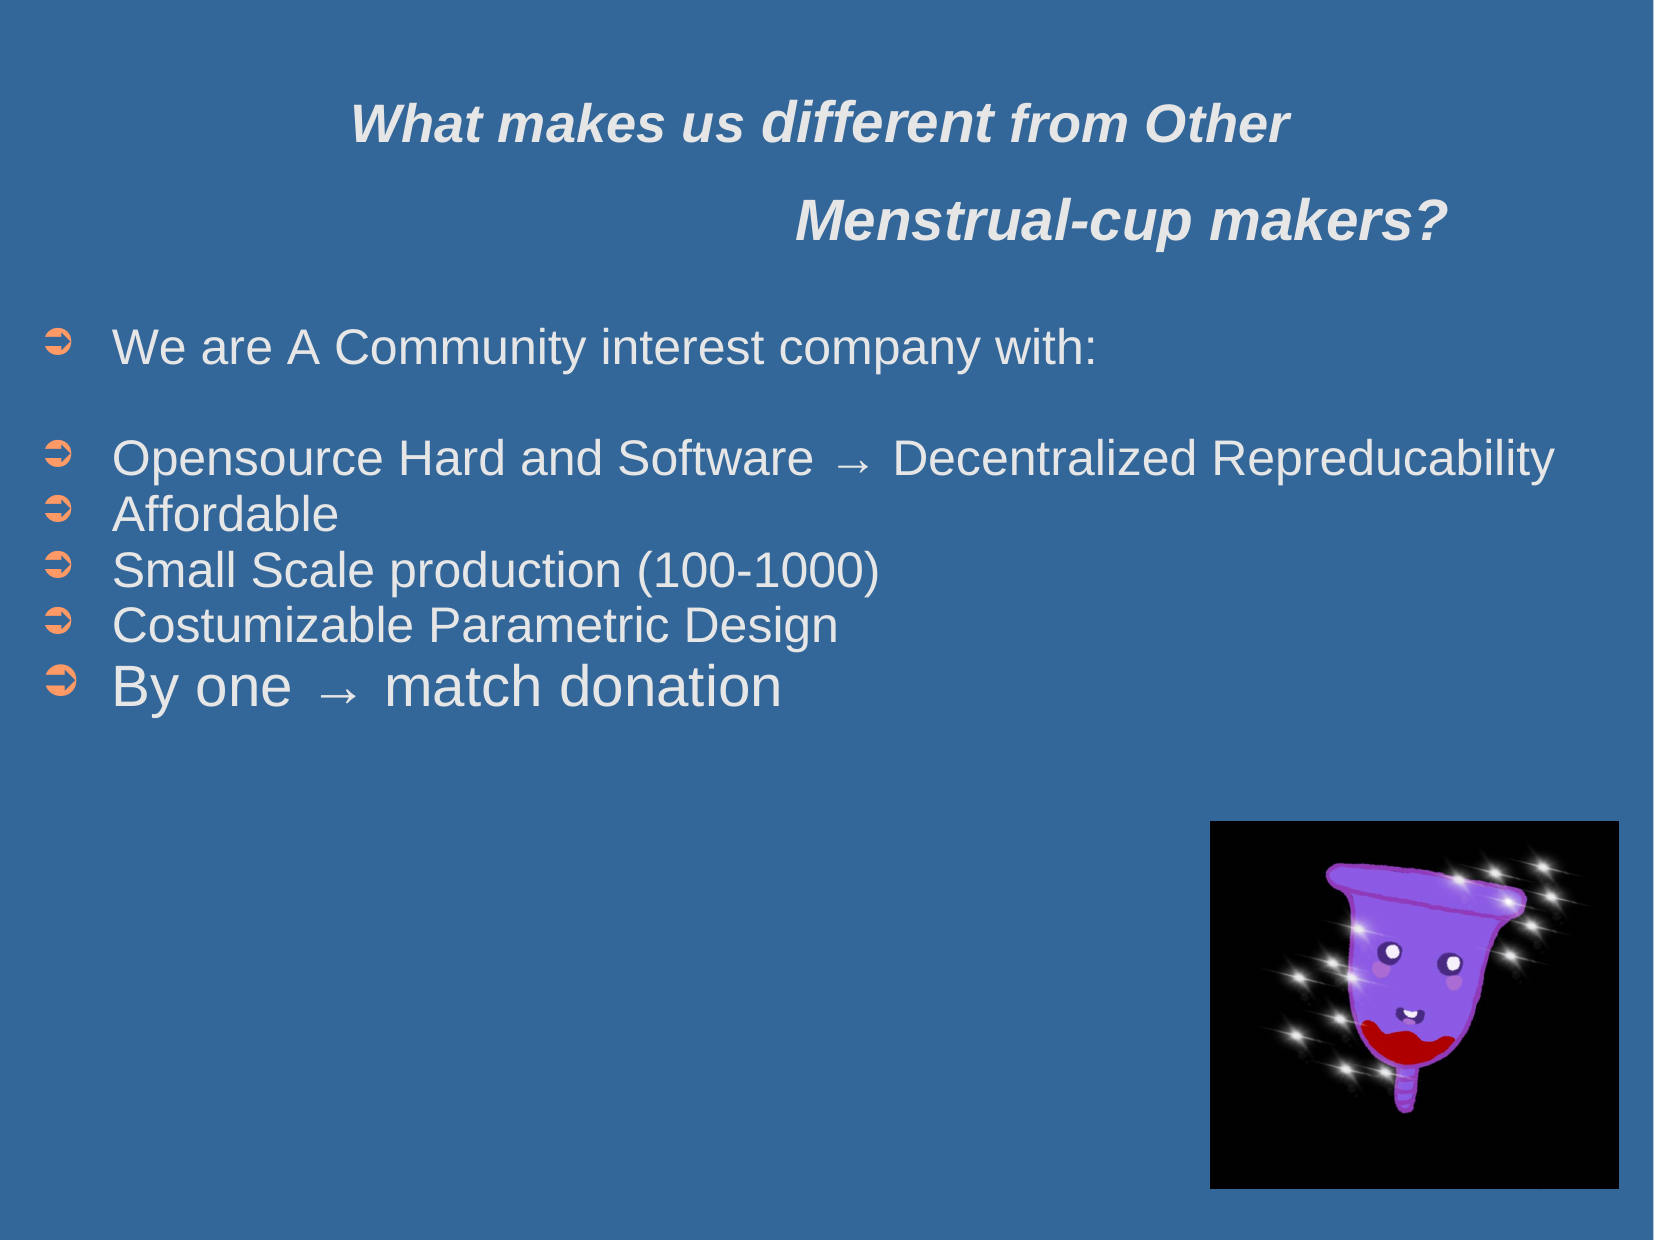

# What makes us different from Other
Menstrual-cup makers?
We are A Community interest company with:
Opensource Hard and Software → Decentralized Repreducability
Affordable
Small Scale production (100-1000)
Costumizable Parametric Design
By one → match donation